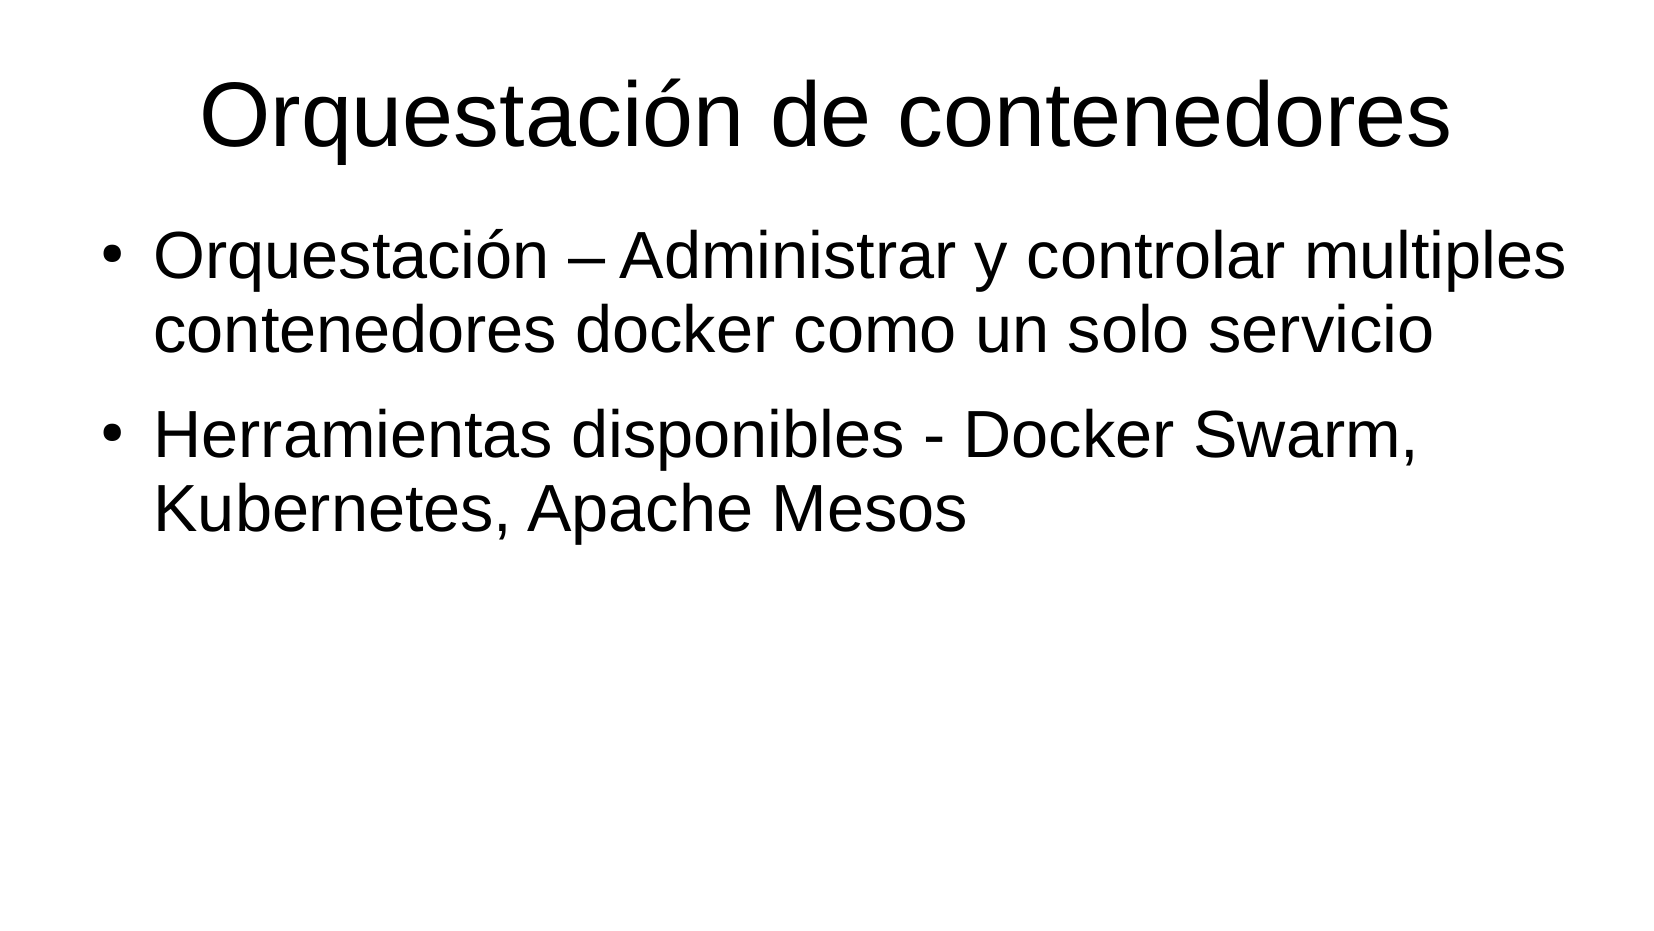

# Orquestación de contenedores
Orquestación – Administrar y controlar multiples contenedores docker como un solo servicio
Herramientas disponibles - Docker Swarm, Kubernetes, Apache Mesos